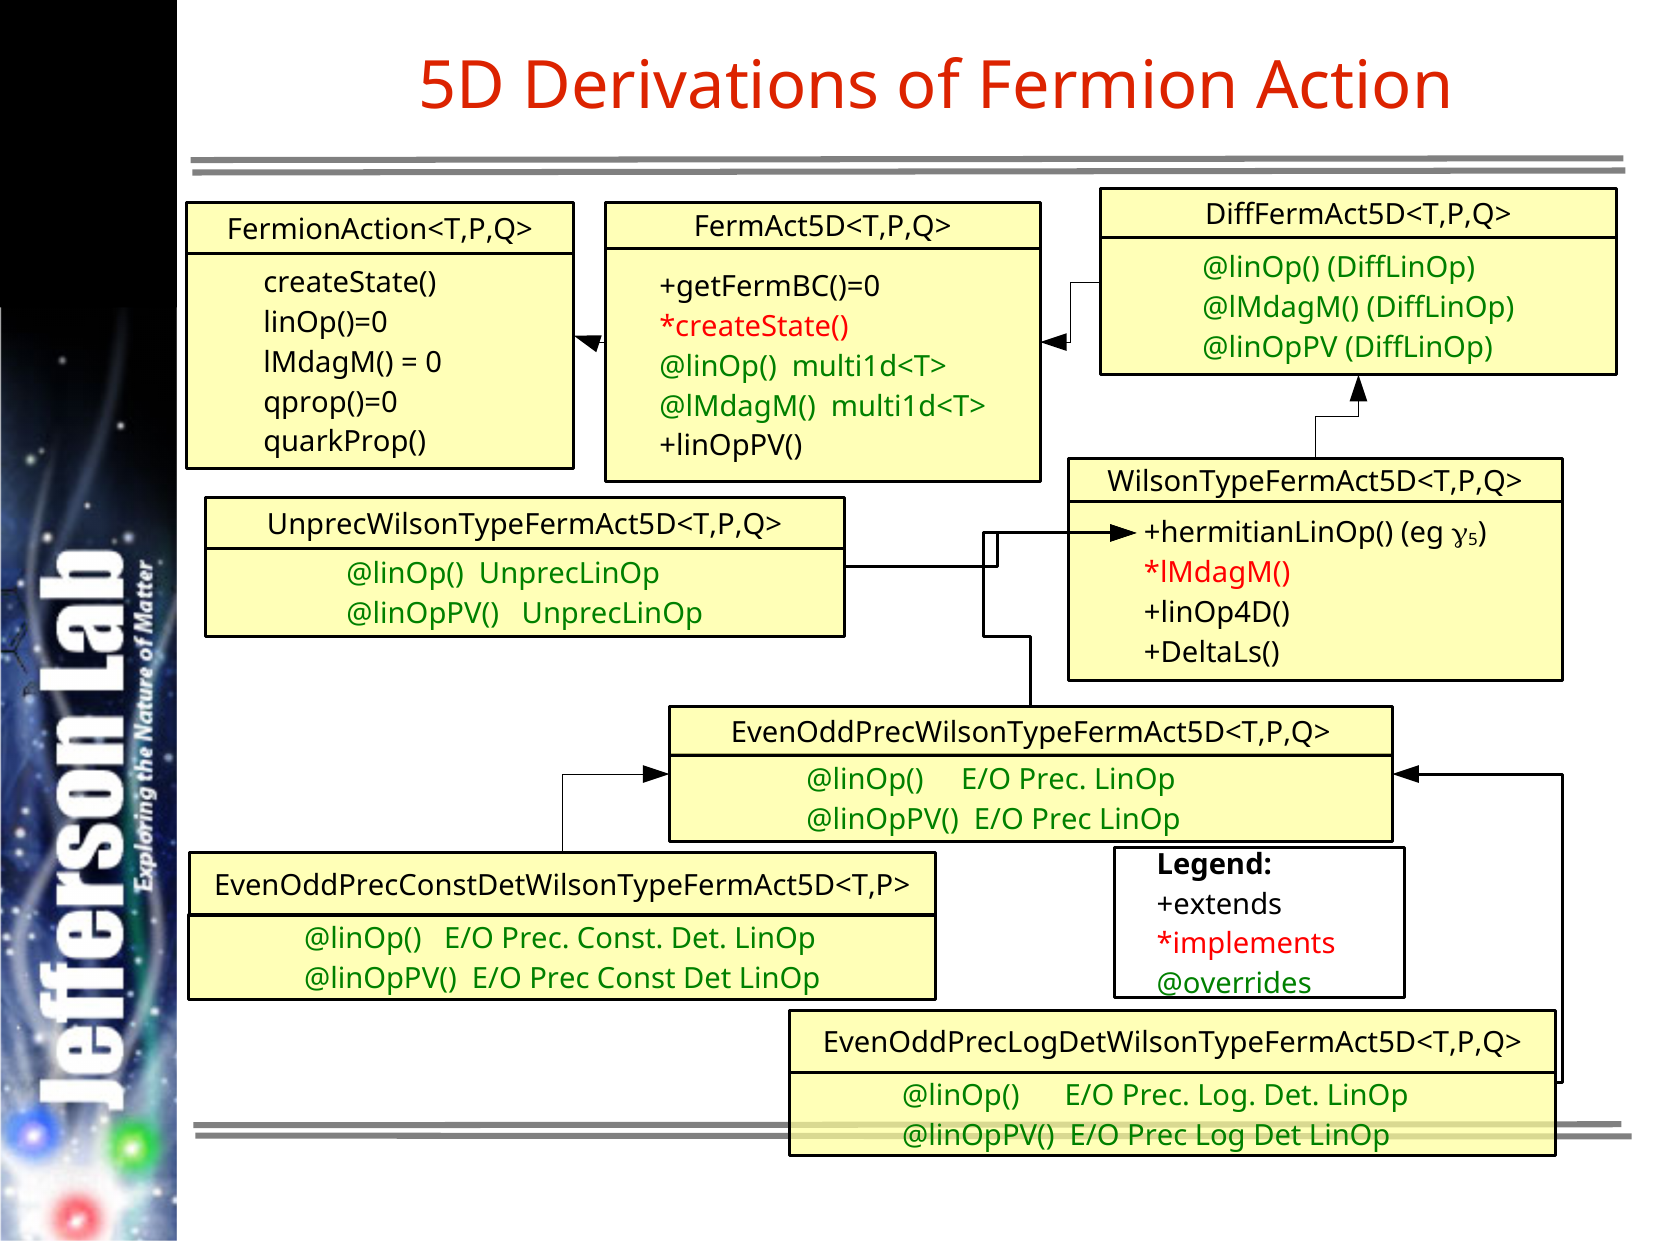

# 5D Derivations of Fermion Action
DiffFermAct5D<T,P,Q>
@linOp() (DiffLinOp)
@lMdagM() (DiffLinOp)
@linOpPV (DiffLinOp)
FermAct5D<T,P,Q>
+getFermBC()=0
*createState()
@linOp() multi1d<T>
@lMdagM() multi1d<T>
+linOpPV()
FermionAction<T,P,Q>
createState()
linOp()=0
lMdagM() = 0
qprop()=0
quarkProp()
WilsonTypeFermAct5D<T,P,Q>
+hermitianLinOp() (eg 5)
*lMdagM()
+linOp4D()
+DeltaLs()
UnprecWilsonTypeFermAct5D<T,P,Q>
@linOp() UnprecLinOp
@linOpPV() UnprecLinOp
EvenOddPrecWilsonTypeFermAct5D<T,P,Q>
@linOp() E/O Prec. LinOp
@linOpPV() E/O Prec LinOp
Legend:
+extends
*implements
@overrides
EvenOddPrecConstDetWilsonTypeFermAct5D<T,P>
@linOp() E/O Prec. Const. Det. LinOp
@linOpPV() E/O Prec Const Det LinOp
EvenOddPrecLogDetWilsonTypeFermAct5D<T,P,Q>
@linOp() E/O Prec. Log. Det. LinOp
@linOpPV() E/O Prec Log Det LinOp